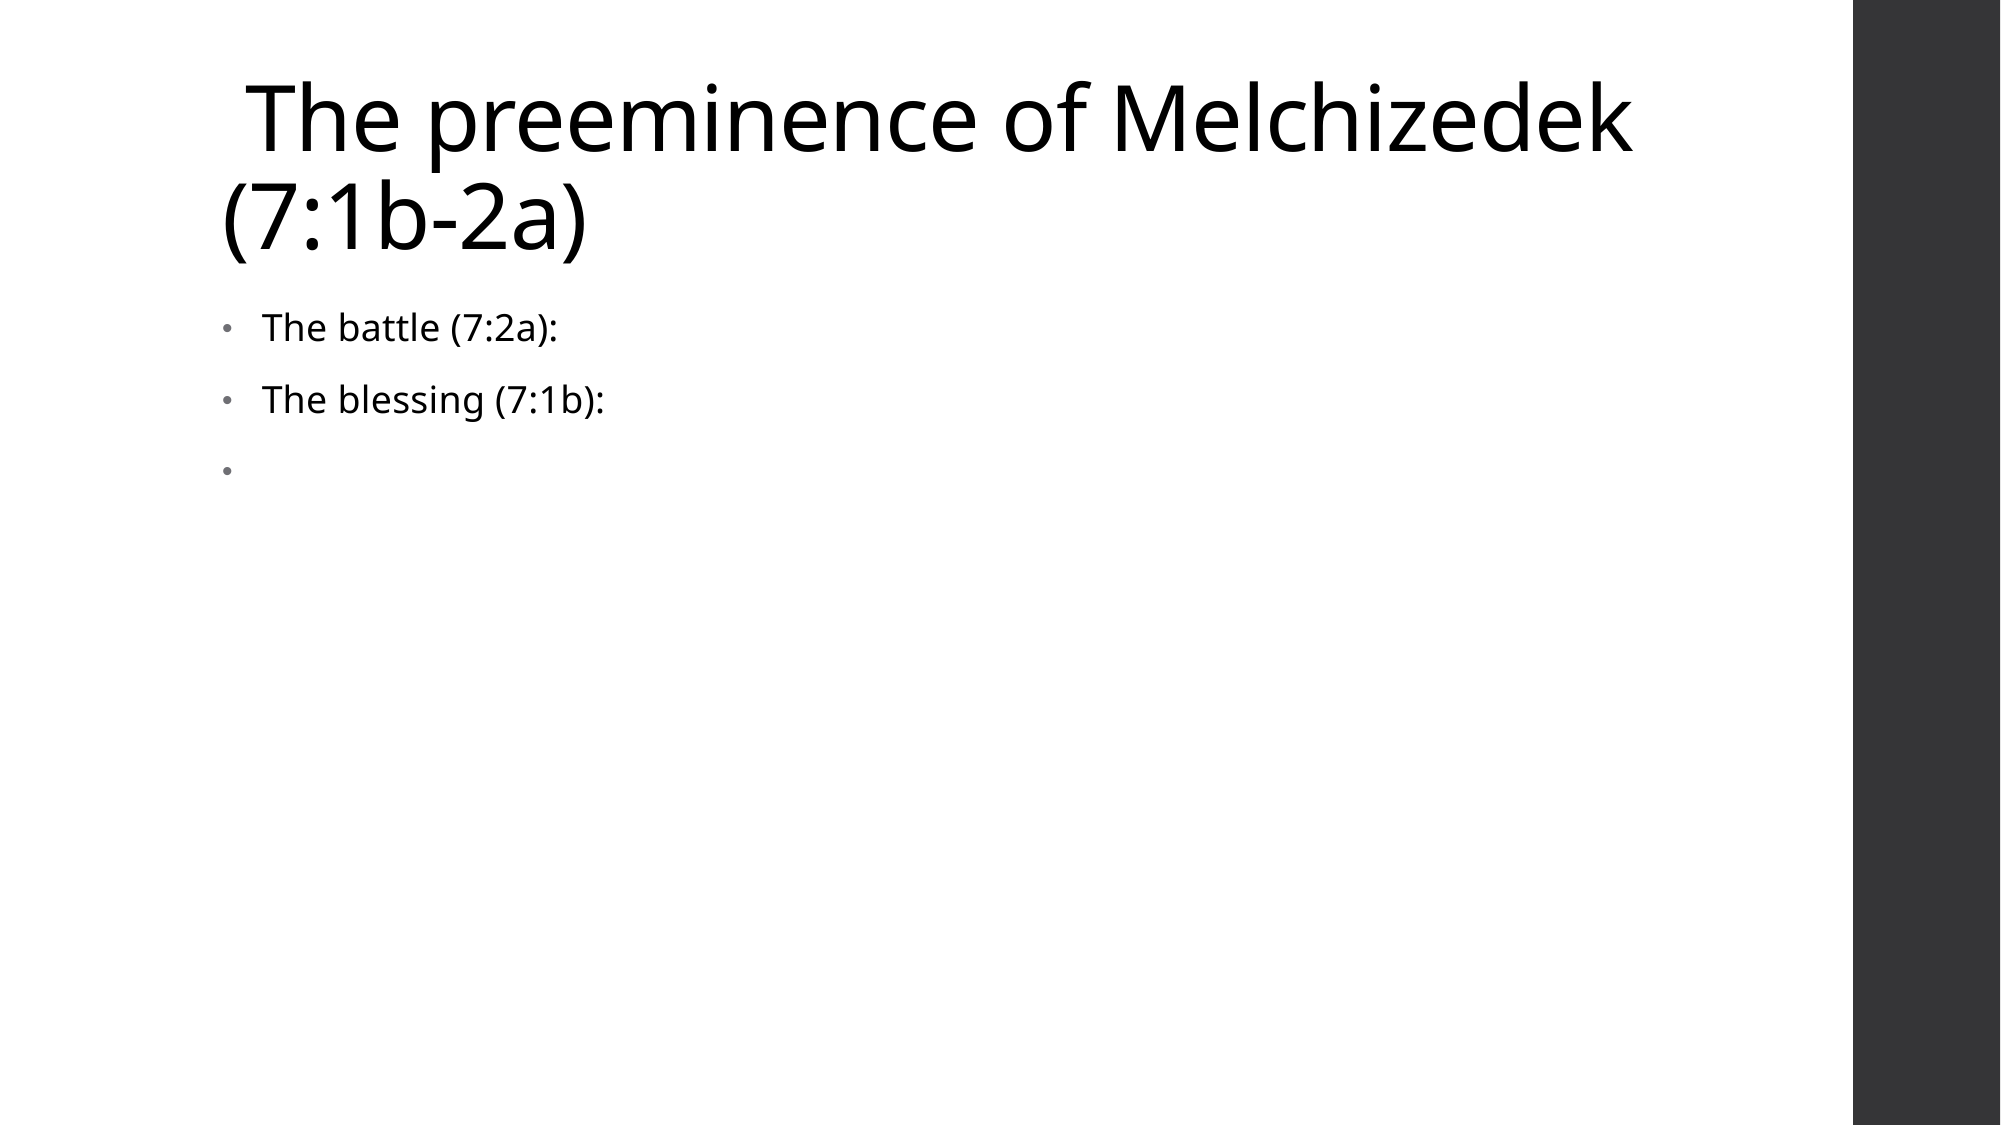

# The preeminence of Melchizedek (7:1b-2a)
 The battle (7:2a):
 The blessing (7:1b):